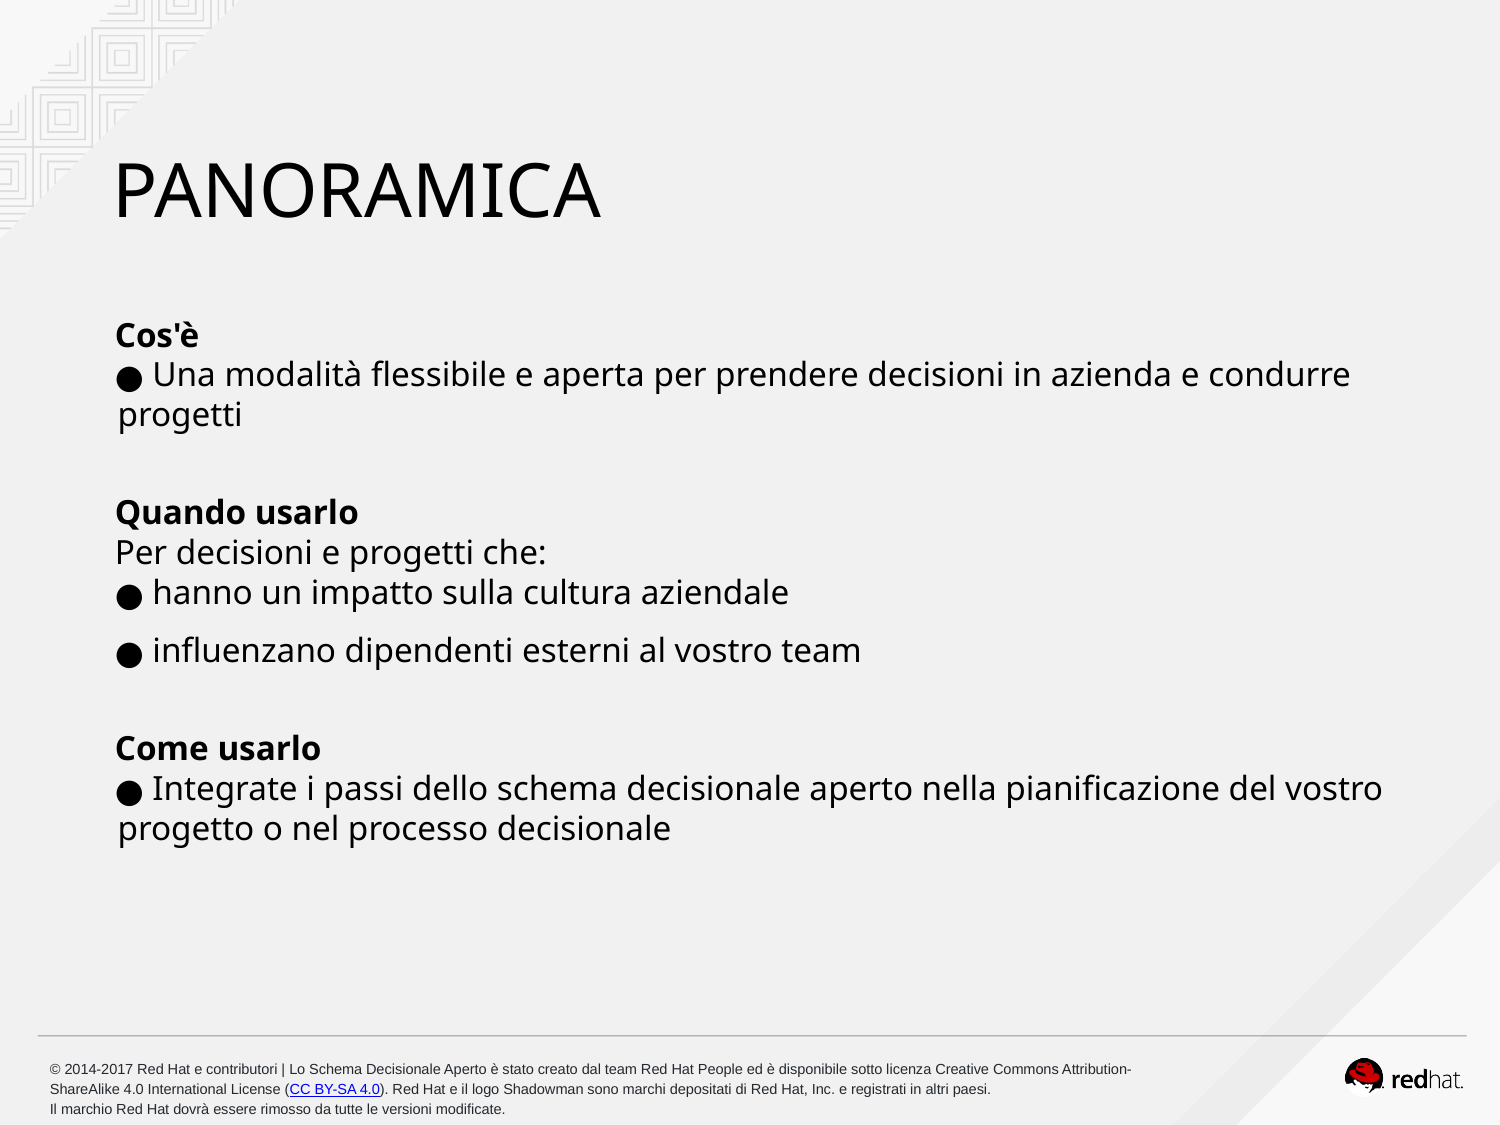

PANORAMICA
Cos'è
 Una modalità flessibile e aperta per prendere decisioni in azienda e condurre progetti
Quando usarlo
Per decisioni e progetti che:
 hanno un impatto sulla cultura aziendale
 influenzano dipendenti esterni al vostro team
Come usarlo
 Integrate i passi dello schema decisionale aperto nella pianificazione del vostro progetto o nel processo decisionale